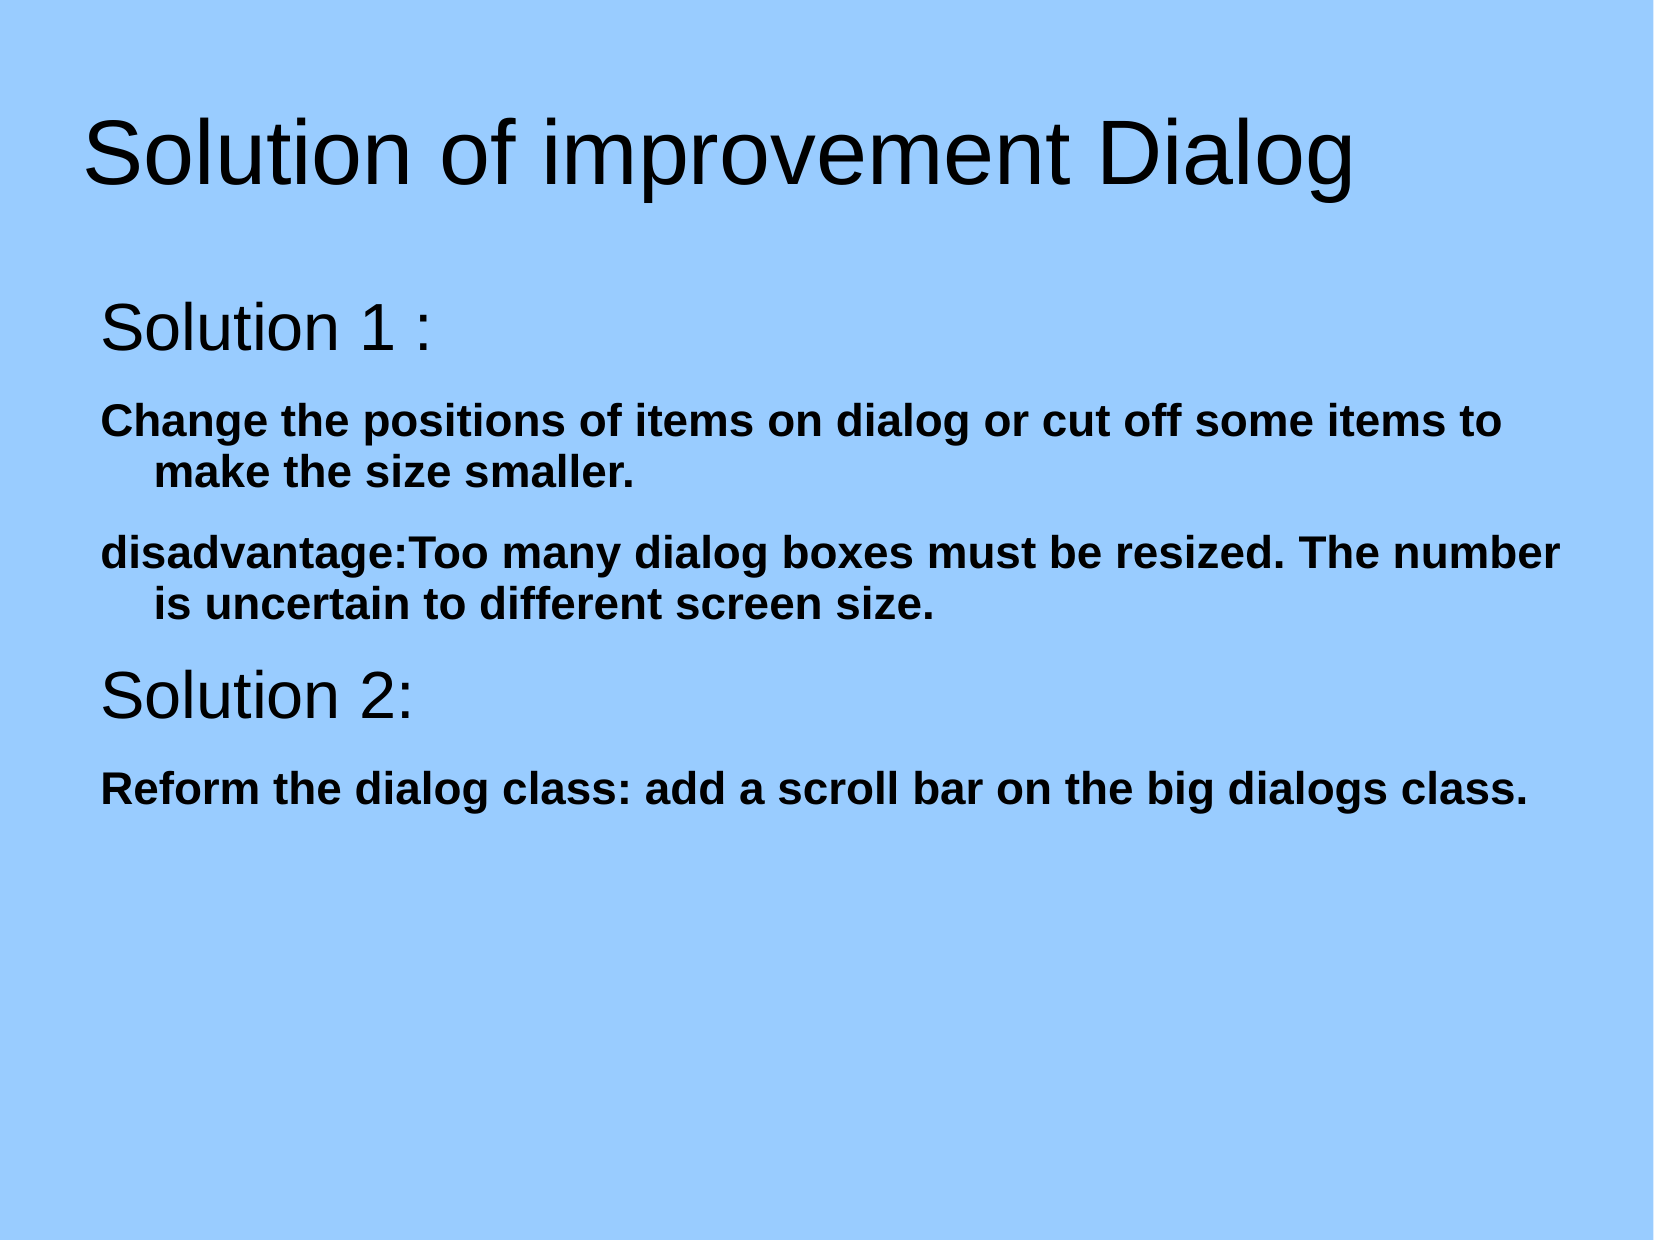

# Solution of improvement Dialog
Solution 1 :
Change the positions of items on dialog or cut off some items to make the size smaller.
disadvantage:Too many dialog boxes must be resized. The number is uncertain to different screen size.
Solution 2:
Reform the dialog class: add a scroll bar on the big dialogs class.